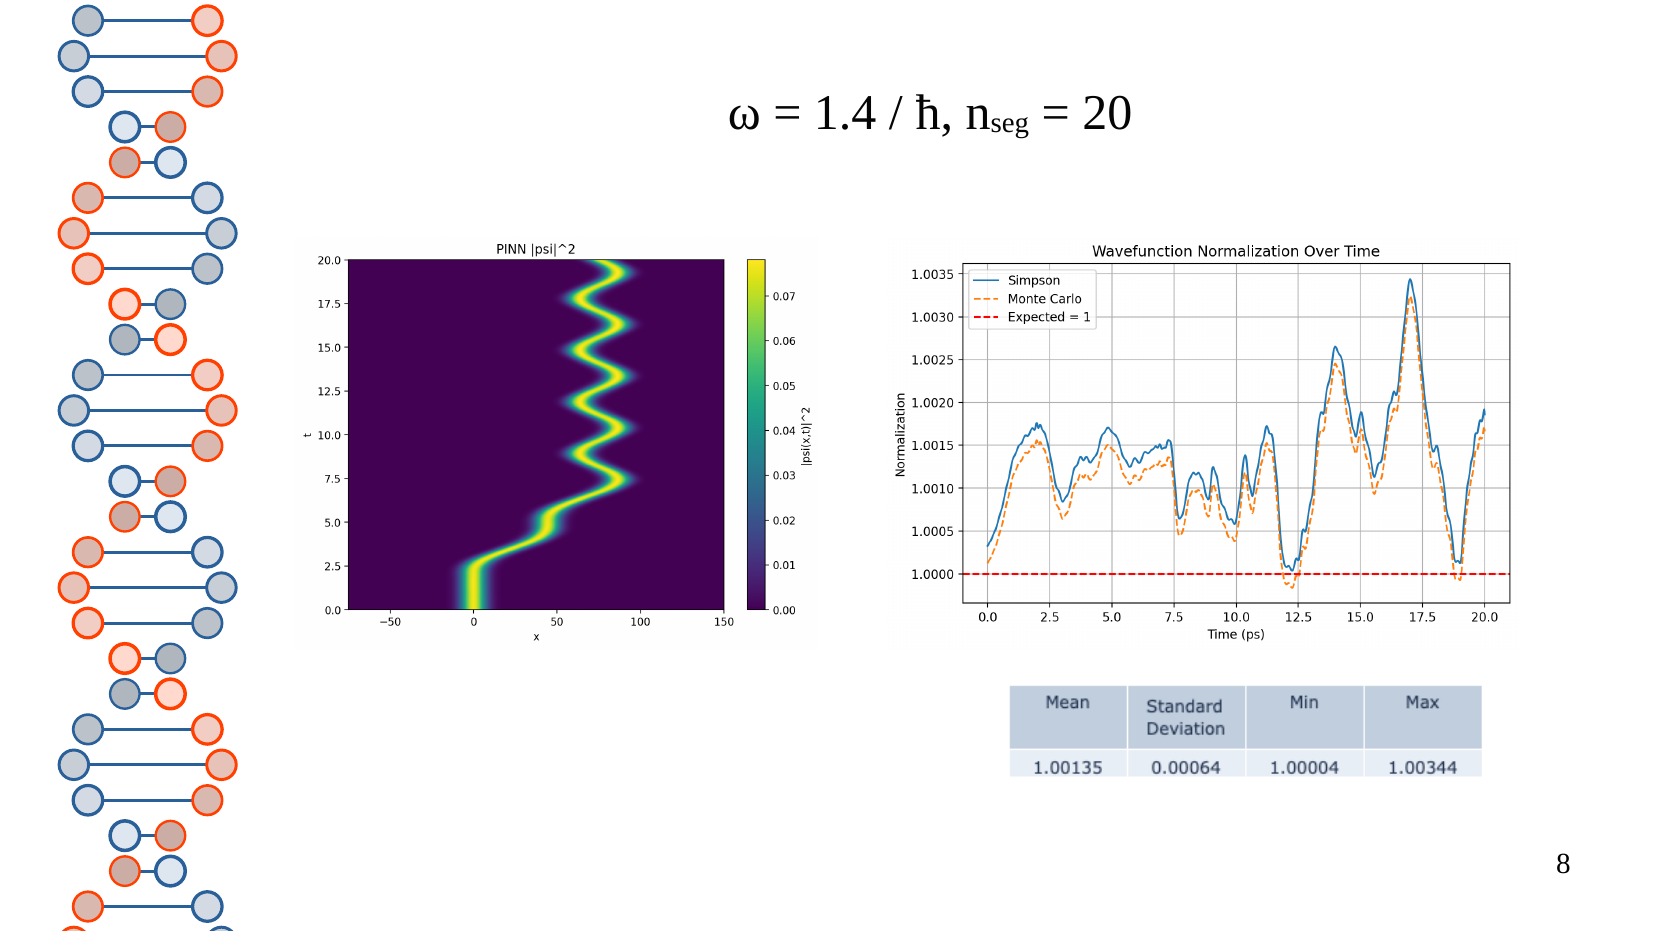

# ω = 1.4 / ħ, nseg = 20
8